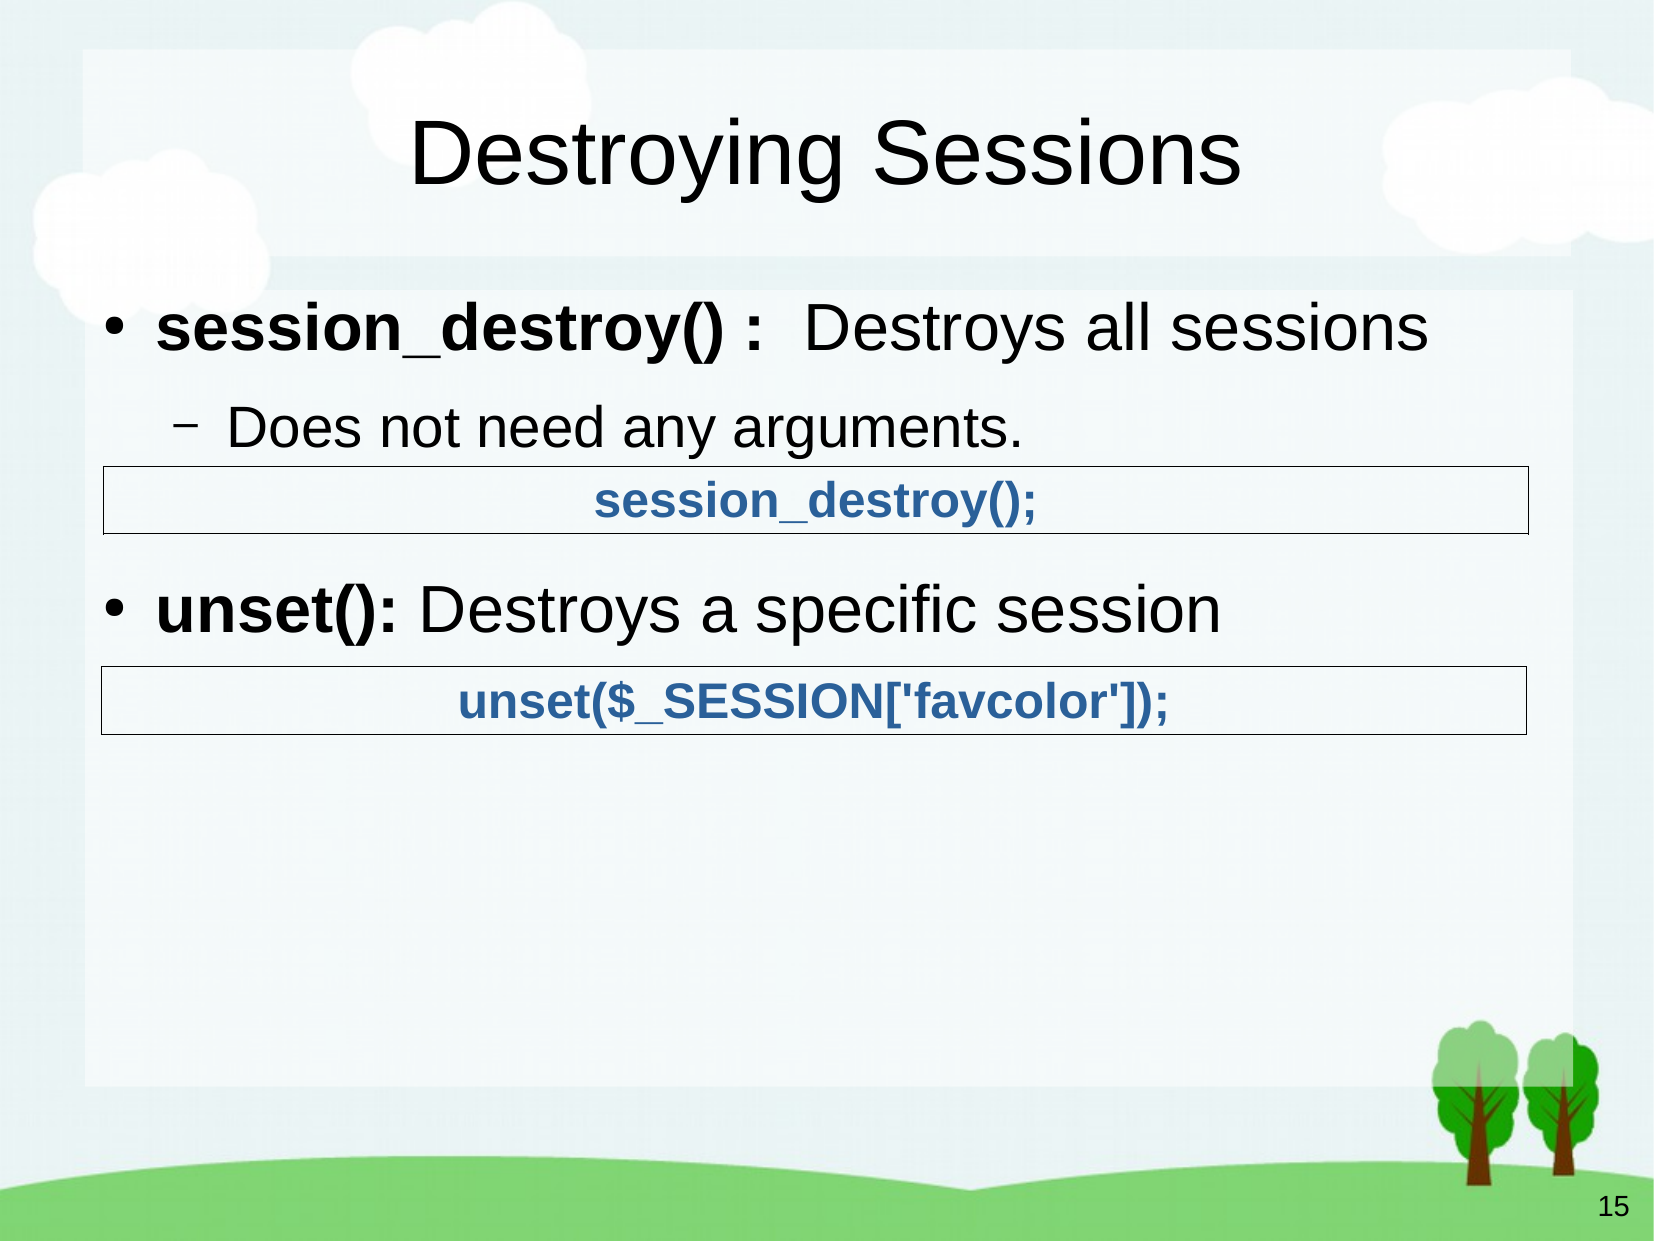

# Destroying Sessions
session_destroy() : Destroys all sessions
Does not need any arguments.
unset(): Destroys a specific session
| session\_destroy(); |
| --- |
| unset($\_SESSION['favcolor']); |
| --- |
15